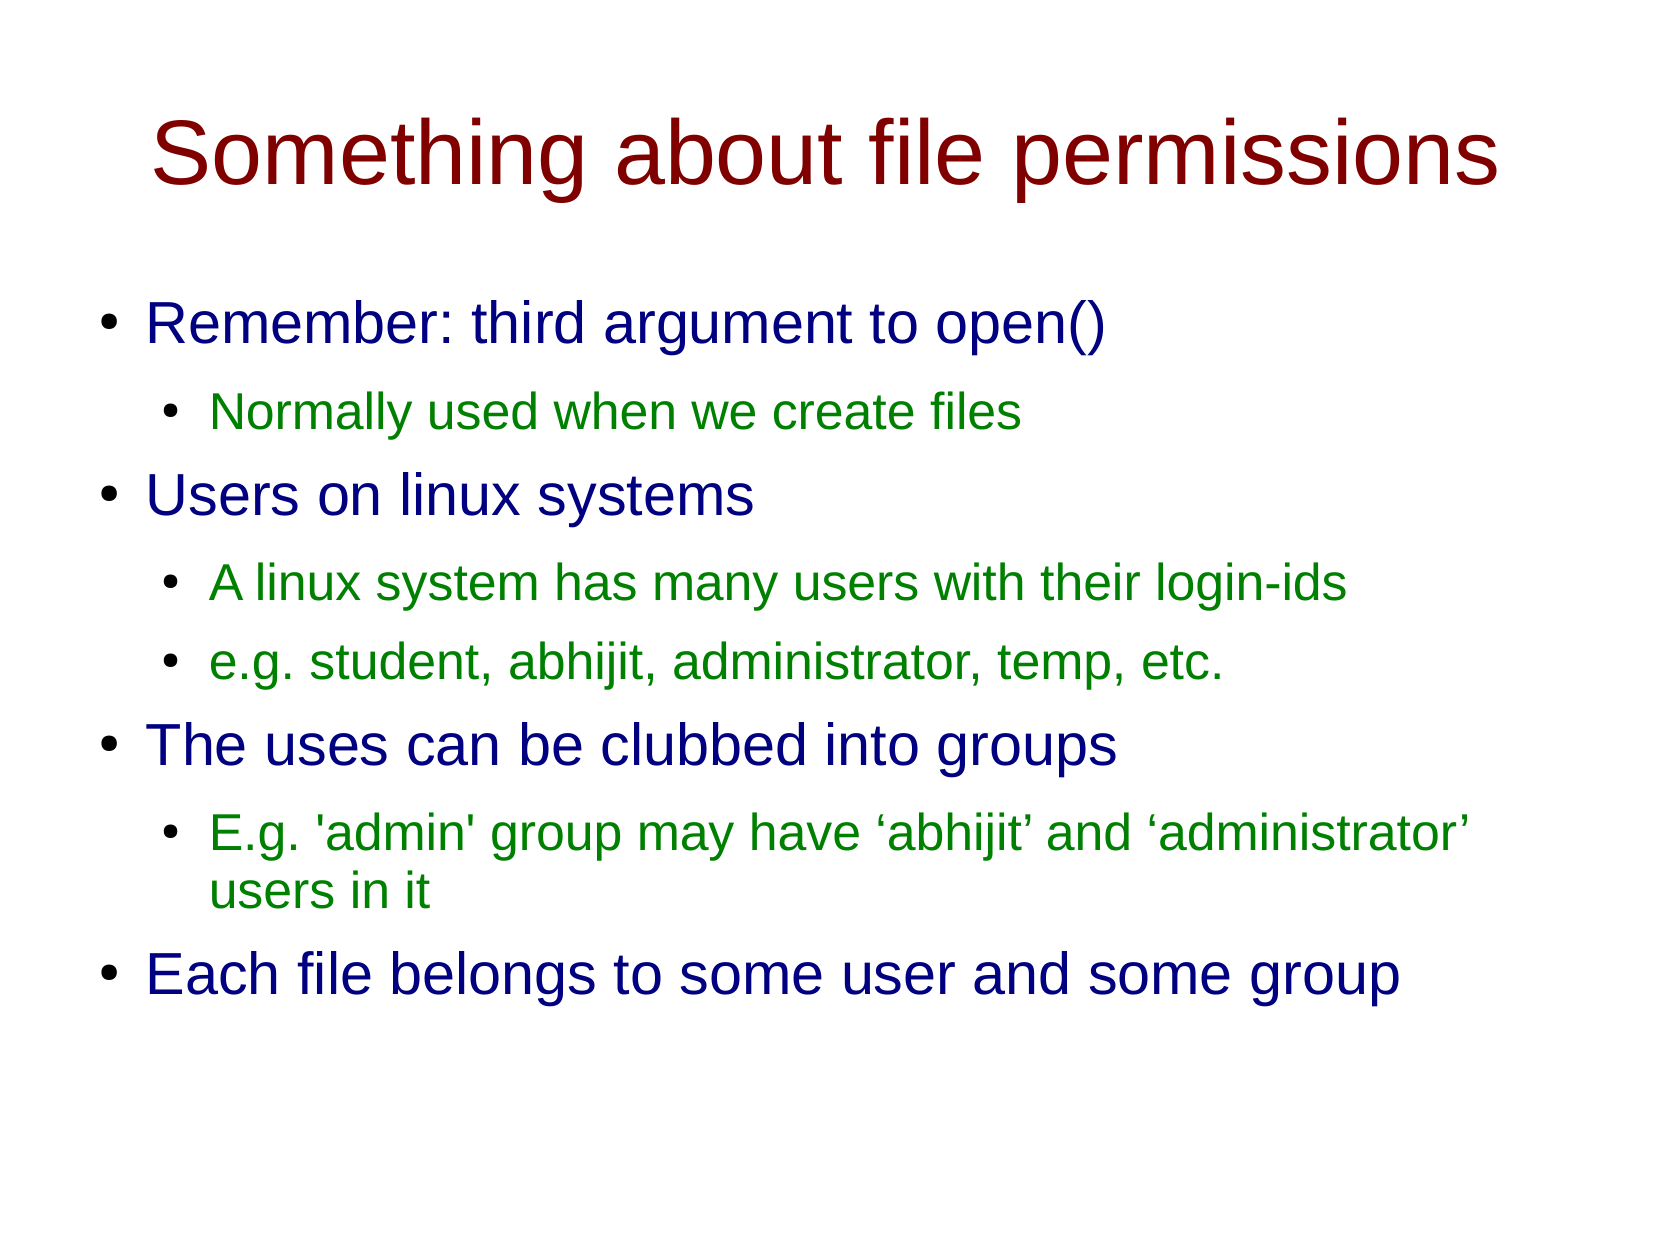

# Something about file permissions
Remember: third argument to open()
Normally used when we create files
Users on linux systems
A linux system has many users with their login-ids
e.g. student, abhijit, administrator, temp, etc.
The uses can be clubbed into groups
E.g. 'admin' group may have ‘abhijit’ and ‘administrator’ users in it
Each file belongs to some user and some group